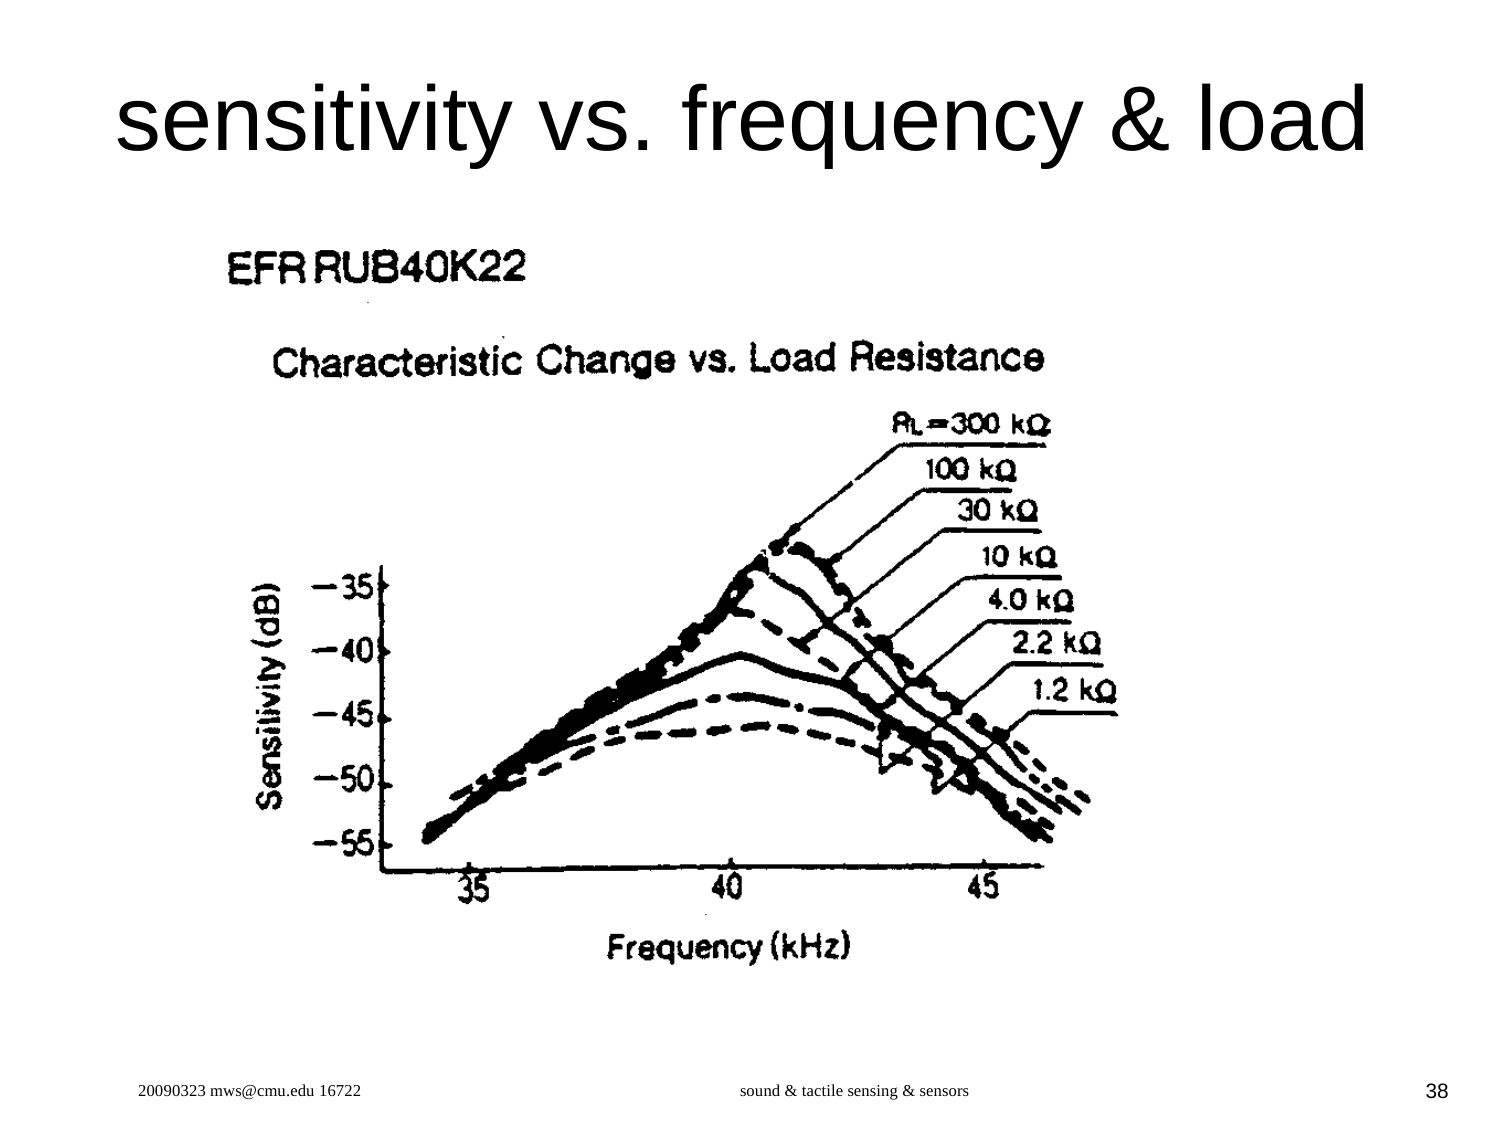

# sensitivity vs. frequency & load
38
20090323 mws@cmu.edu 16722
sound & tactile sensing & sensors